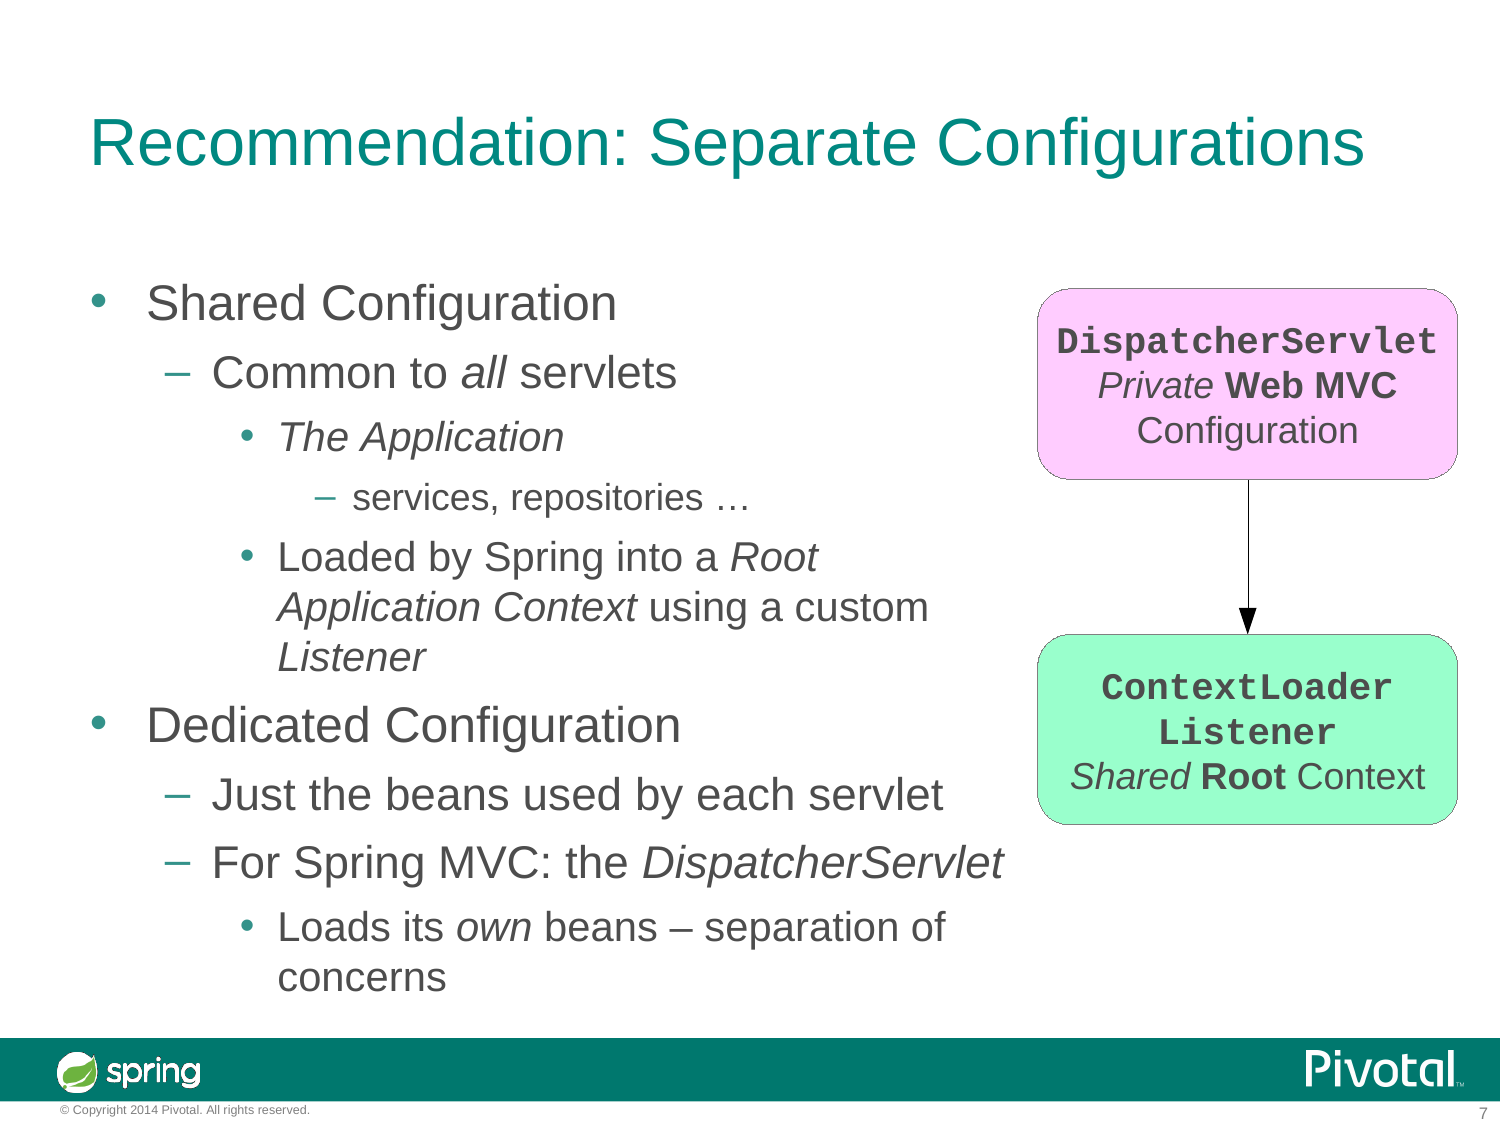

# Recommendation: Separate Configurations
Shared Configuration
Common to all servlets
The Application
services, repositories …
Loaded by Spring into a Root Application Context using a custom Listener
Dedicated Configuration
Just the beans used by each servlet
For Spring MVC: the DispatcherServlet
Loads its own beans – separation of concerns
DispatcherServlet
Private Web MVC
Configuration
ContextLoader
Listener
Shared Root Context